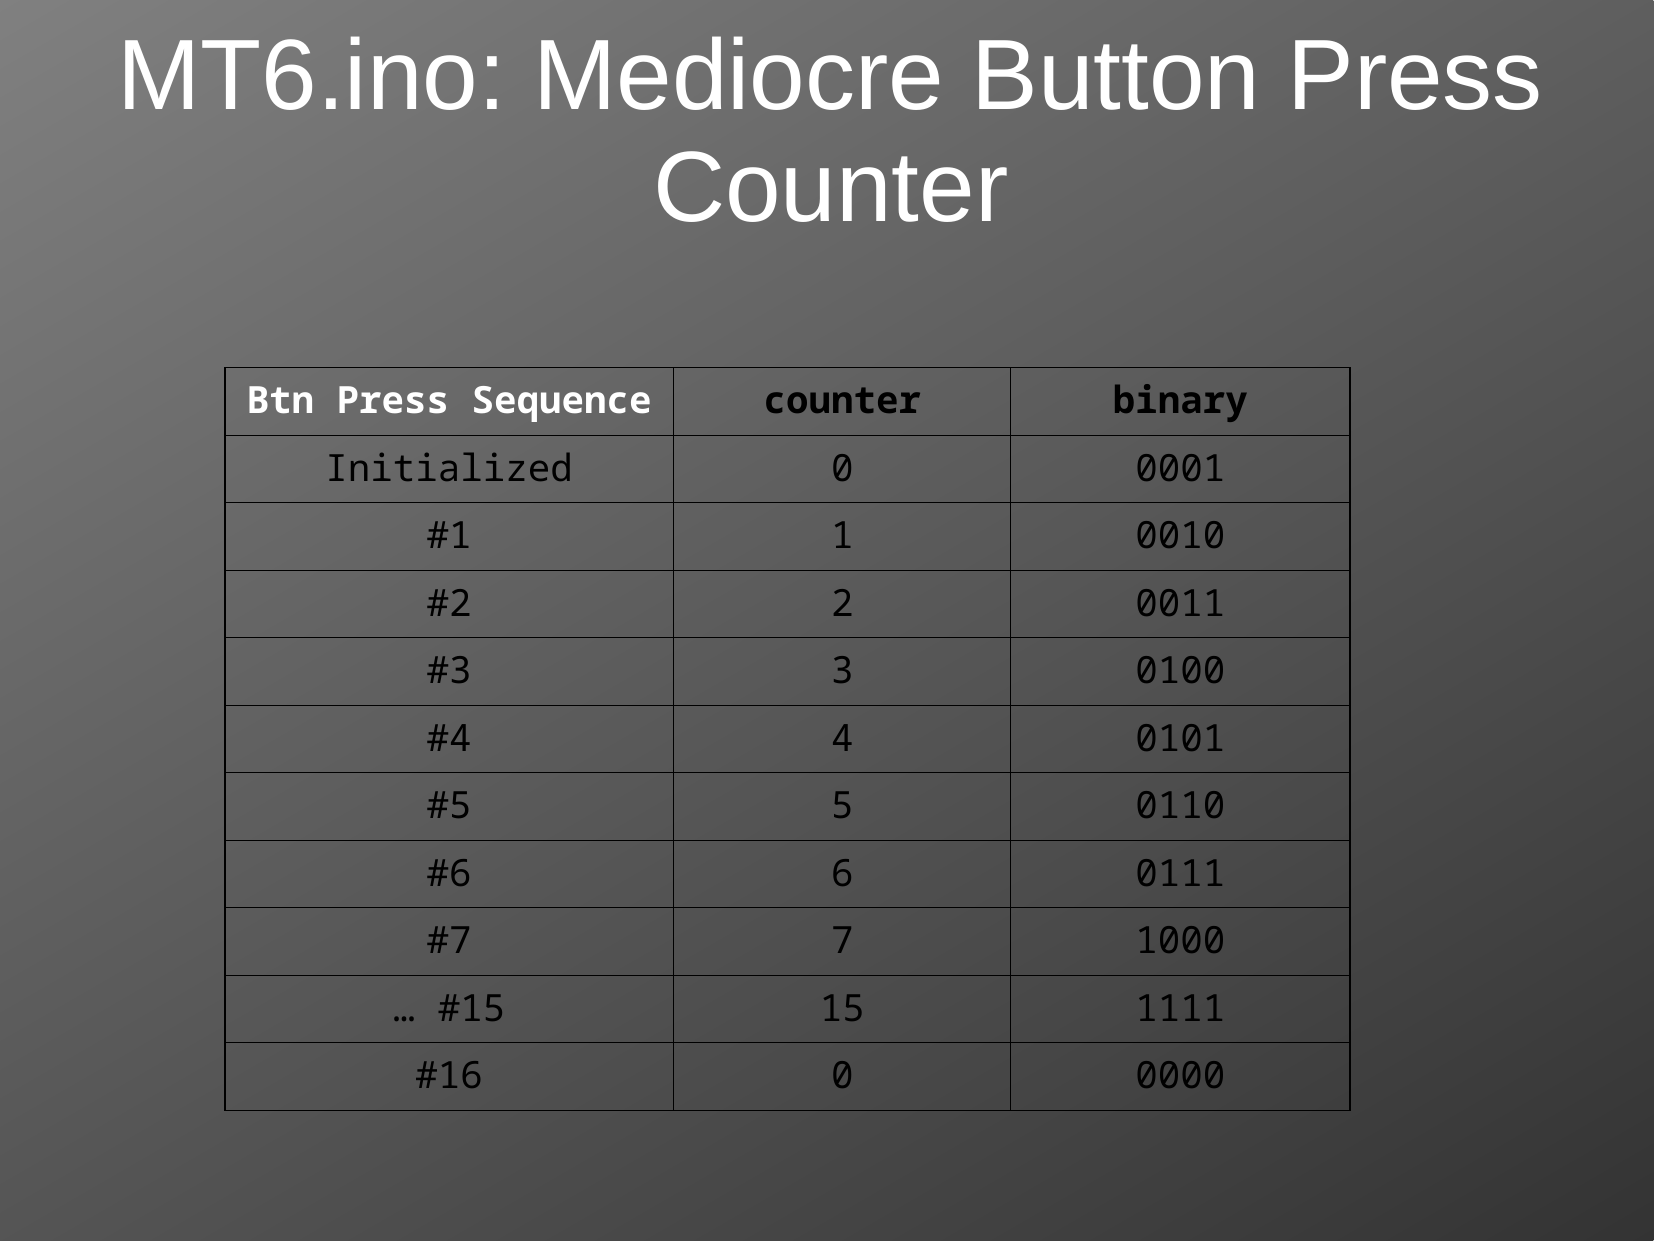

# MT6.ino: Mediocre Button Press Counter
| Btn Press Sequence | counter | binary |
| --- | --- | --- |
| Initialized | 0 | 0001 |
| #1 | 1 | 0010 |
| #2 | 2 | 0011 |
| #3 | 3 | 0100 |
| #4 | 4 | 0101 |
| #5 | 5 | 0110 |
| #6 | 6 | 0111 |
| #7 | 7 | 1000 |
| … #15 | 15 | 1111 |
| #16 | 0 | 0000 |